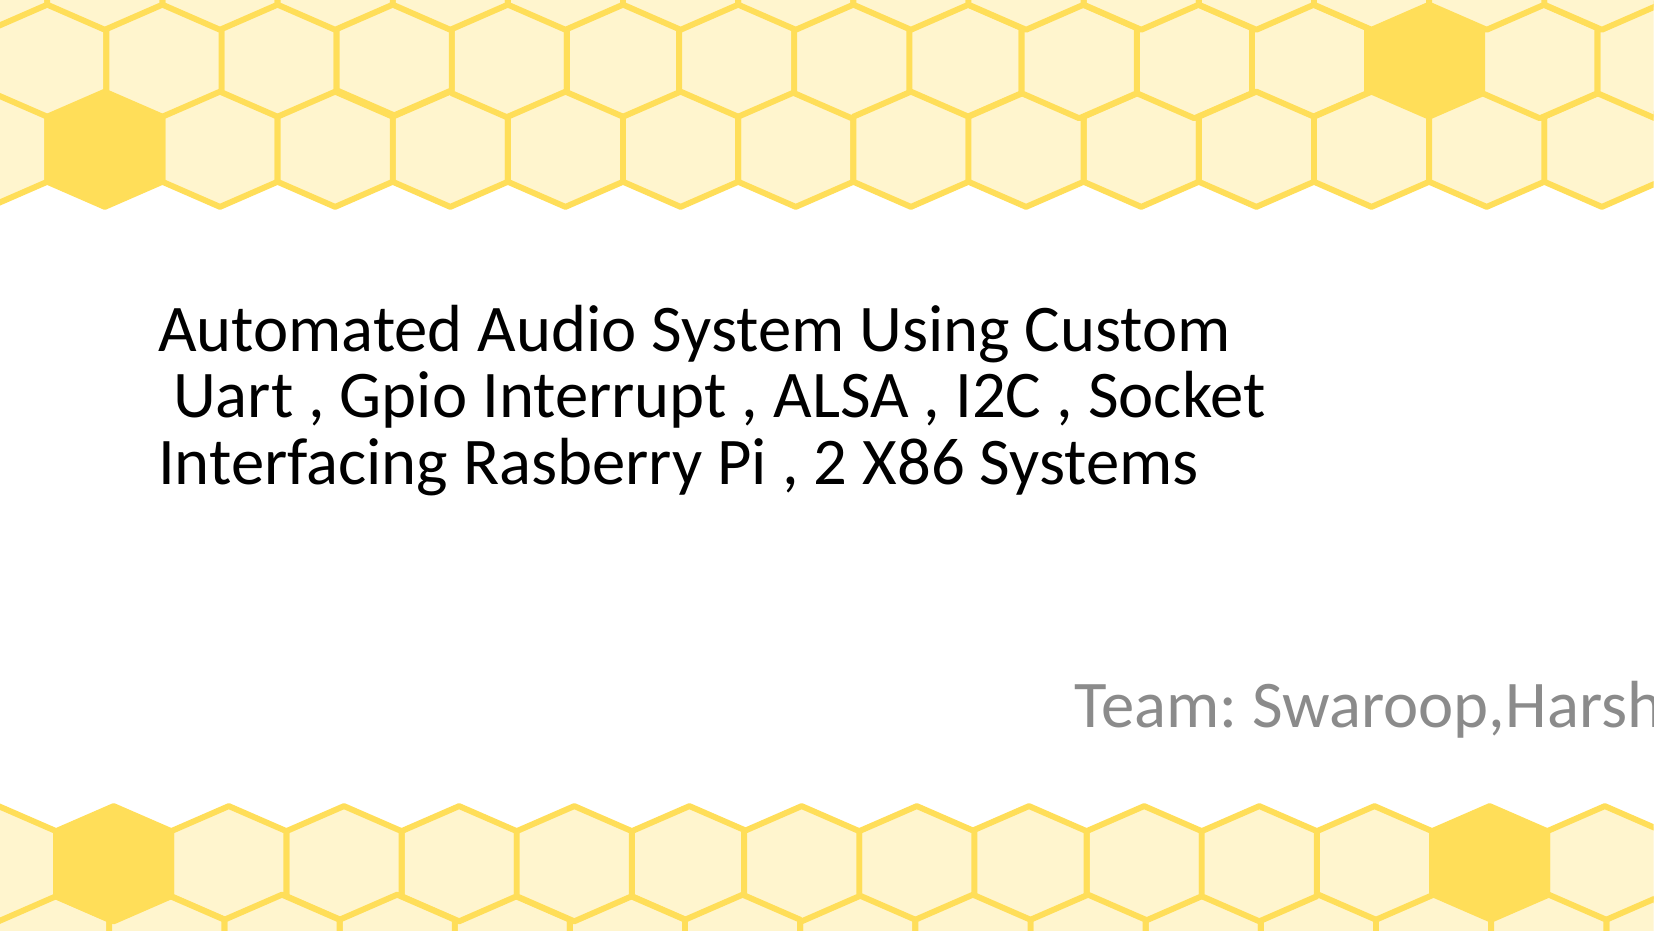

# Automated Audio System Using Custom Uart , Gpio Interrupt , ALSA , I2C , Socket Interfacing Rasberry Pi , 2 X86 Systems
Team: Swaroop,Harsha